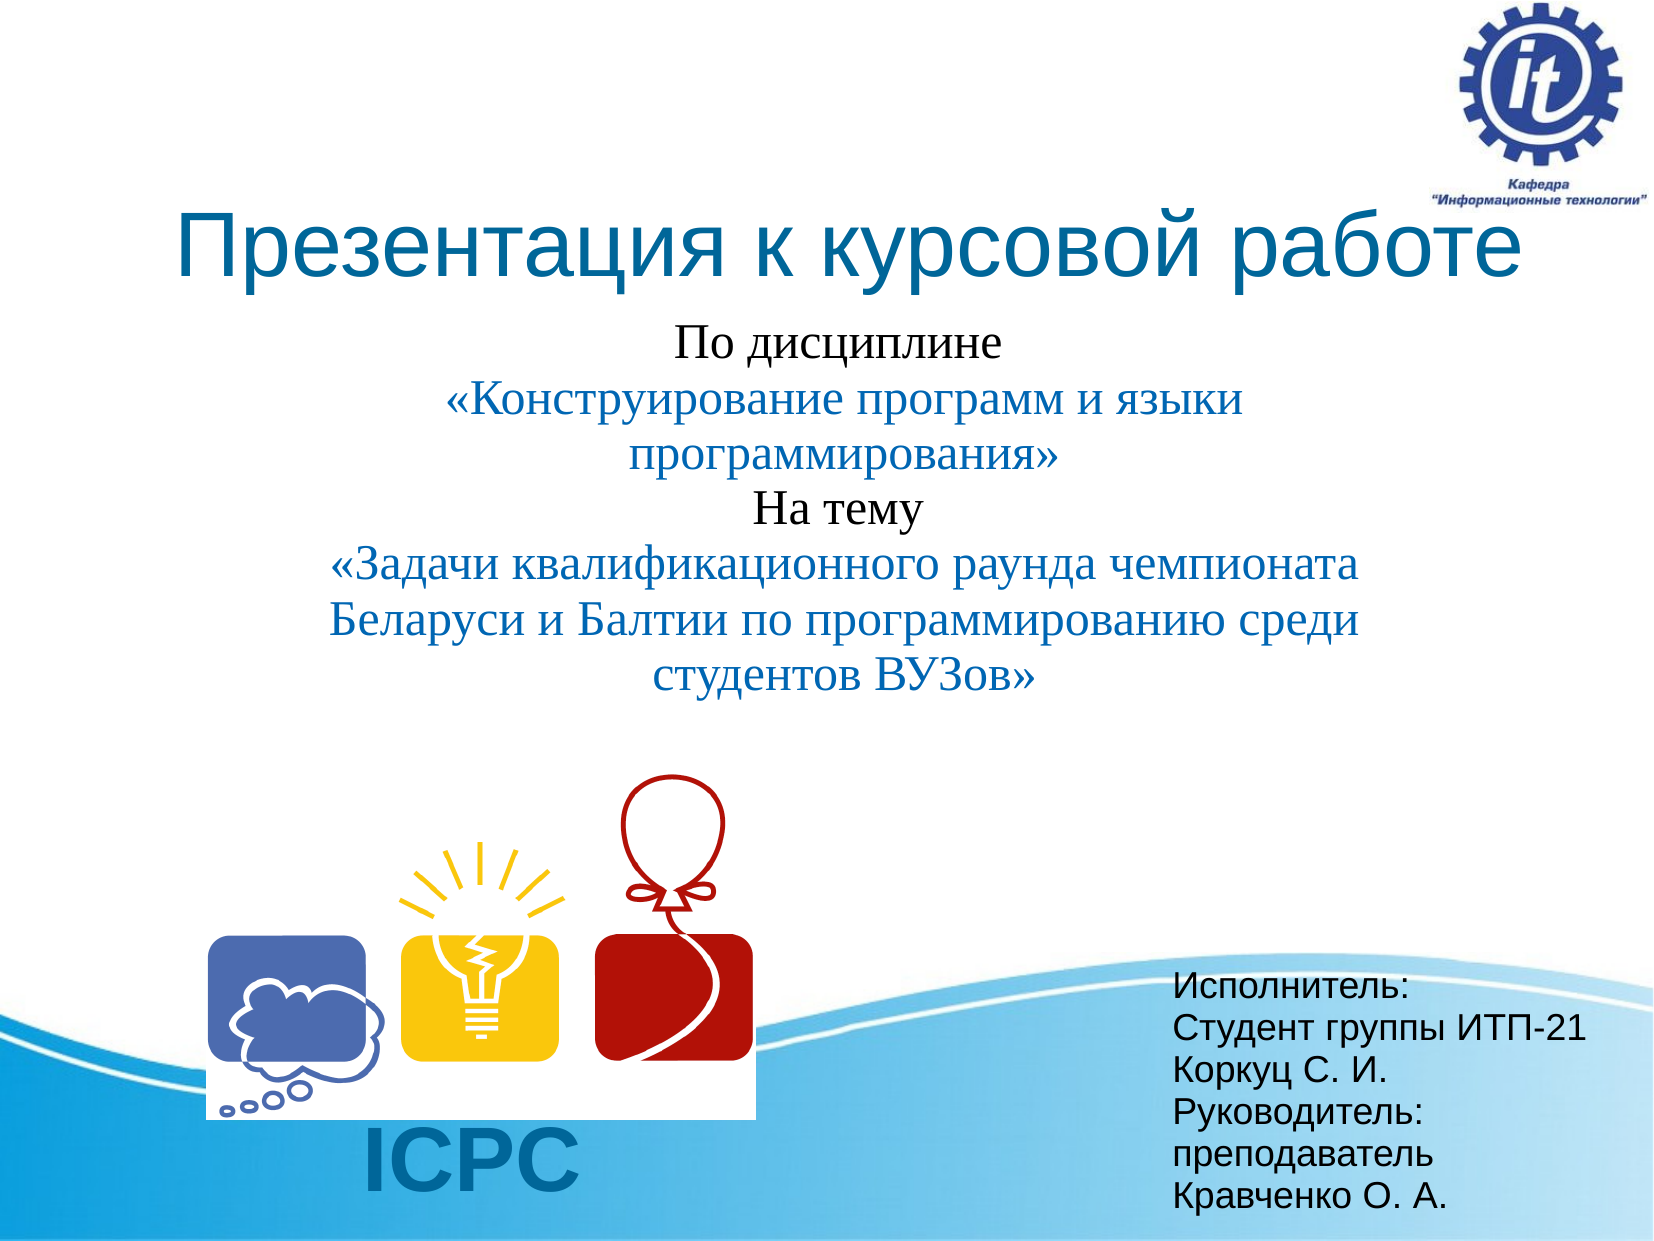

# Презентация к курсовой работе
По дисциплине
«Конструирование программ и языки программирования»
На тему
«Задачи квалификационного раунда чемпионата Беларуси и Балтии по программированию среди студентов ВУЗов»
Исполнитель:
Студент группы ИТП-21
Коркуц С. И.
Руководитель:
преподаватель
Кравченко О. А.
ICPC